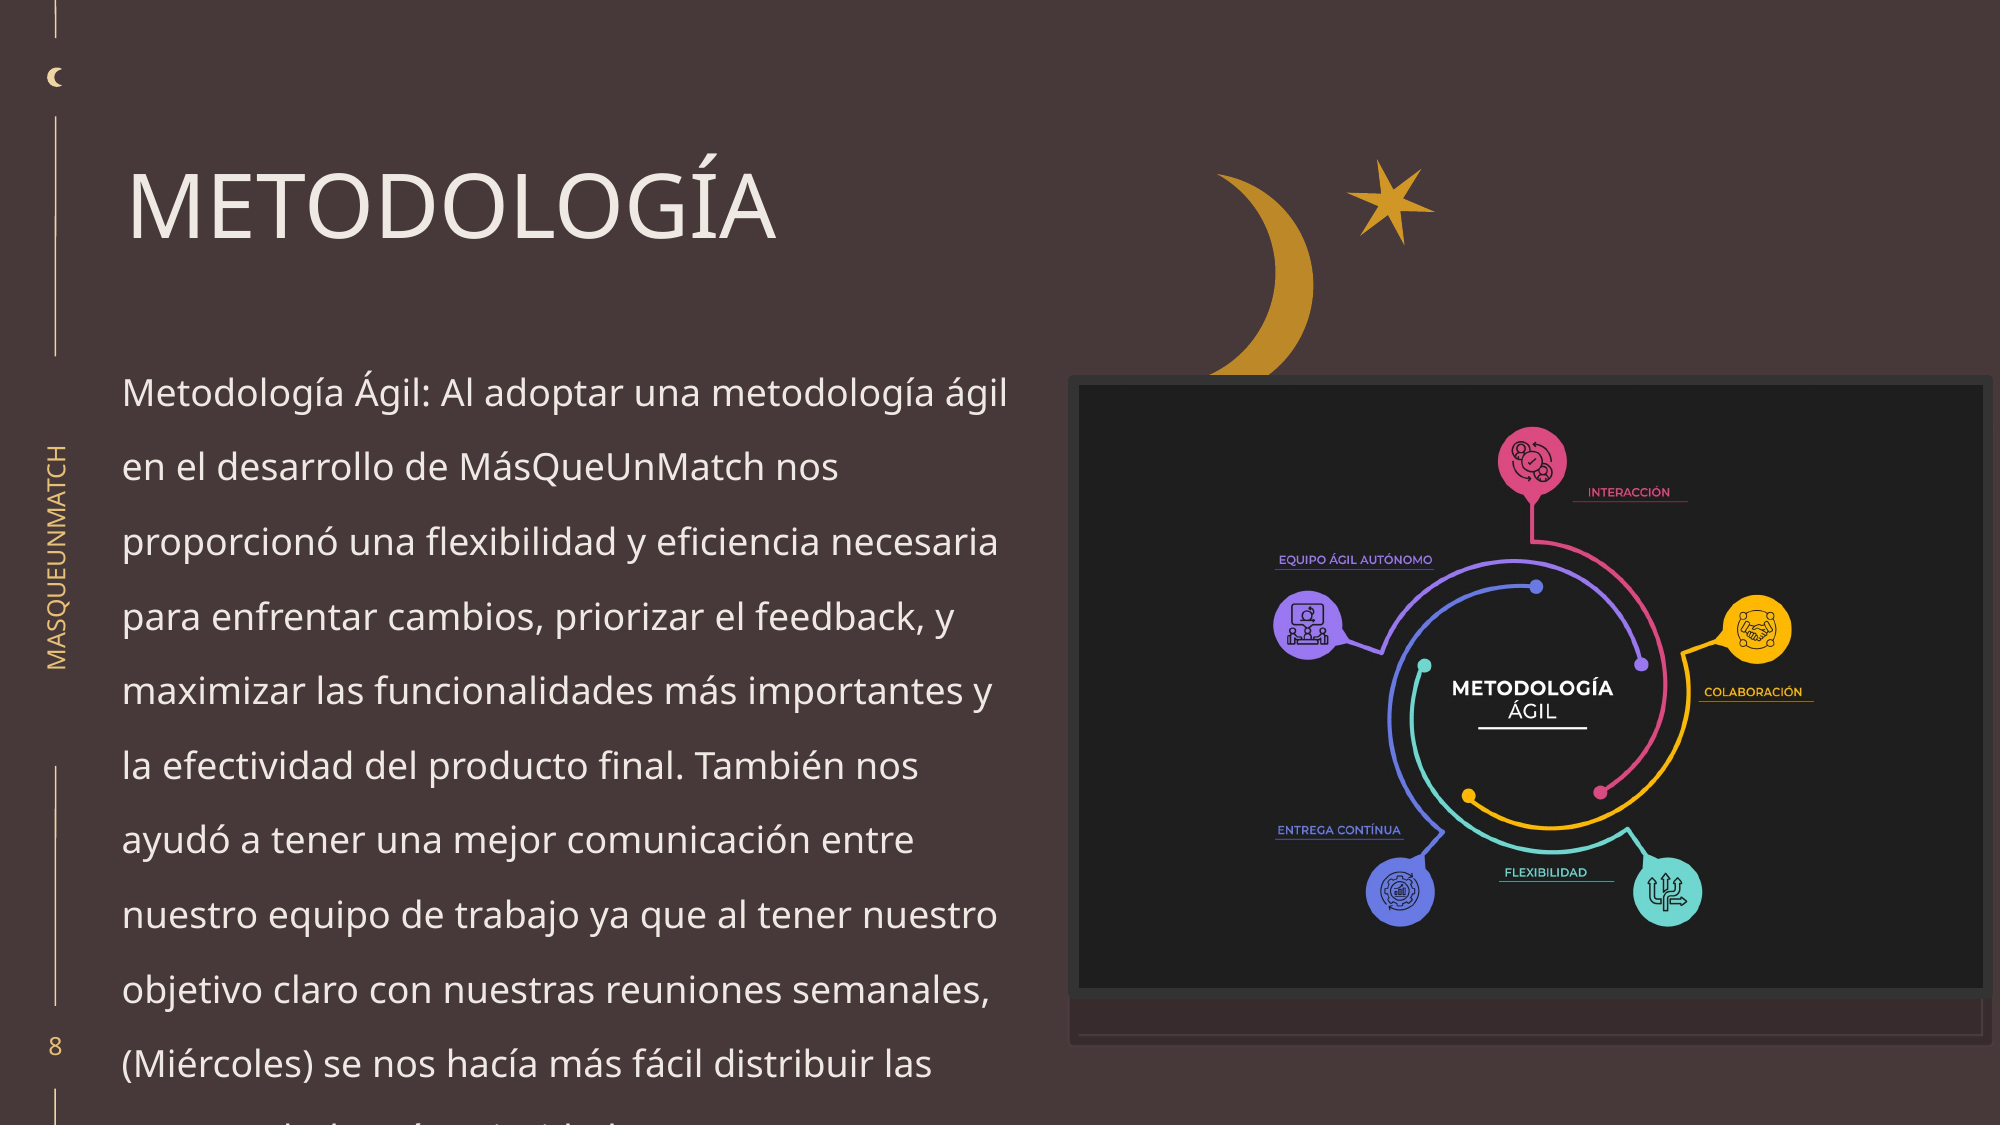

# METODOLOGÍA
Metodología Ágil: Al adoptar una metodología ágil en el desarrollo de MásQueUnMatch nos proporcionó una flexibilidad y eficiencia necesaria para enfrentar cambios, priorizar el feedback, y maximizar las funcionalidades más importantes y la efectividad del producto final. También nos ayudó a tener una mejor comunicación entre nuestro equipo de trabajo ya que al tener nuestro objetivo claro con nuestras reuniones semanales, (Miércoles) se nos hacía más fácil distribuir las tareas y darle más prioridad a unas que otras, priorizando las más importantes obviamente.
MASQUEUNMATCH